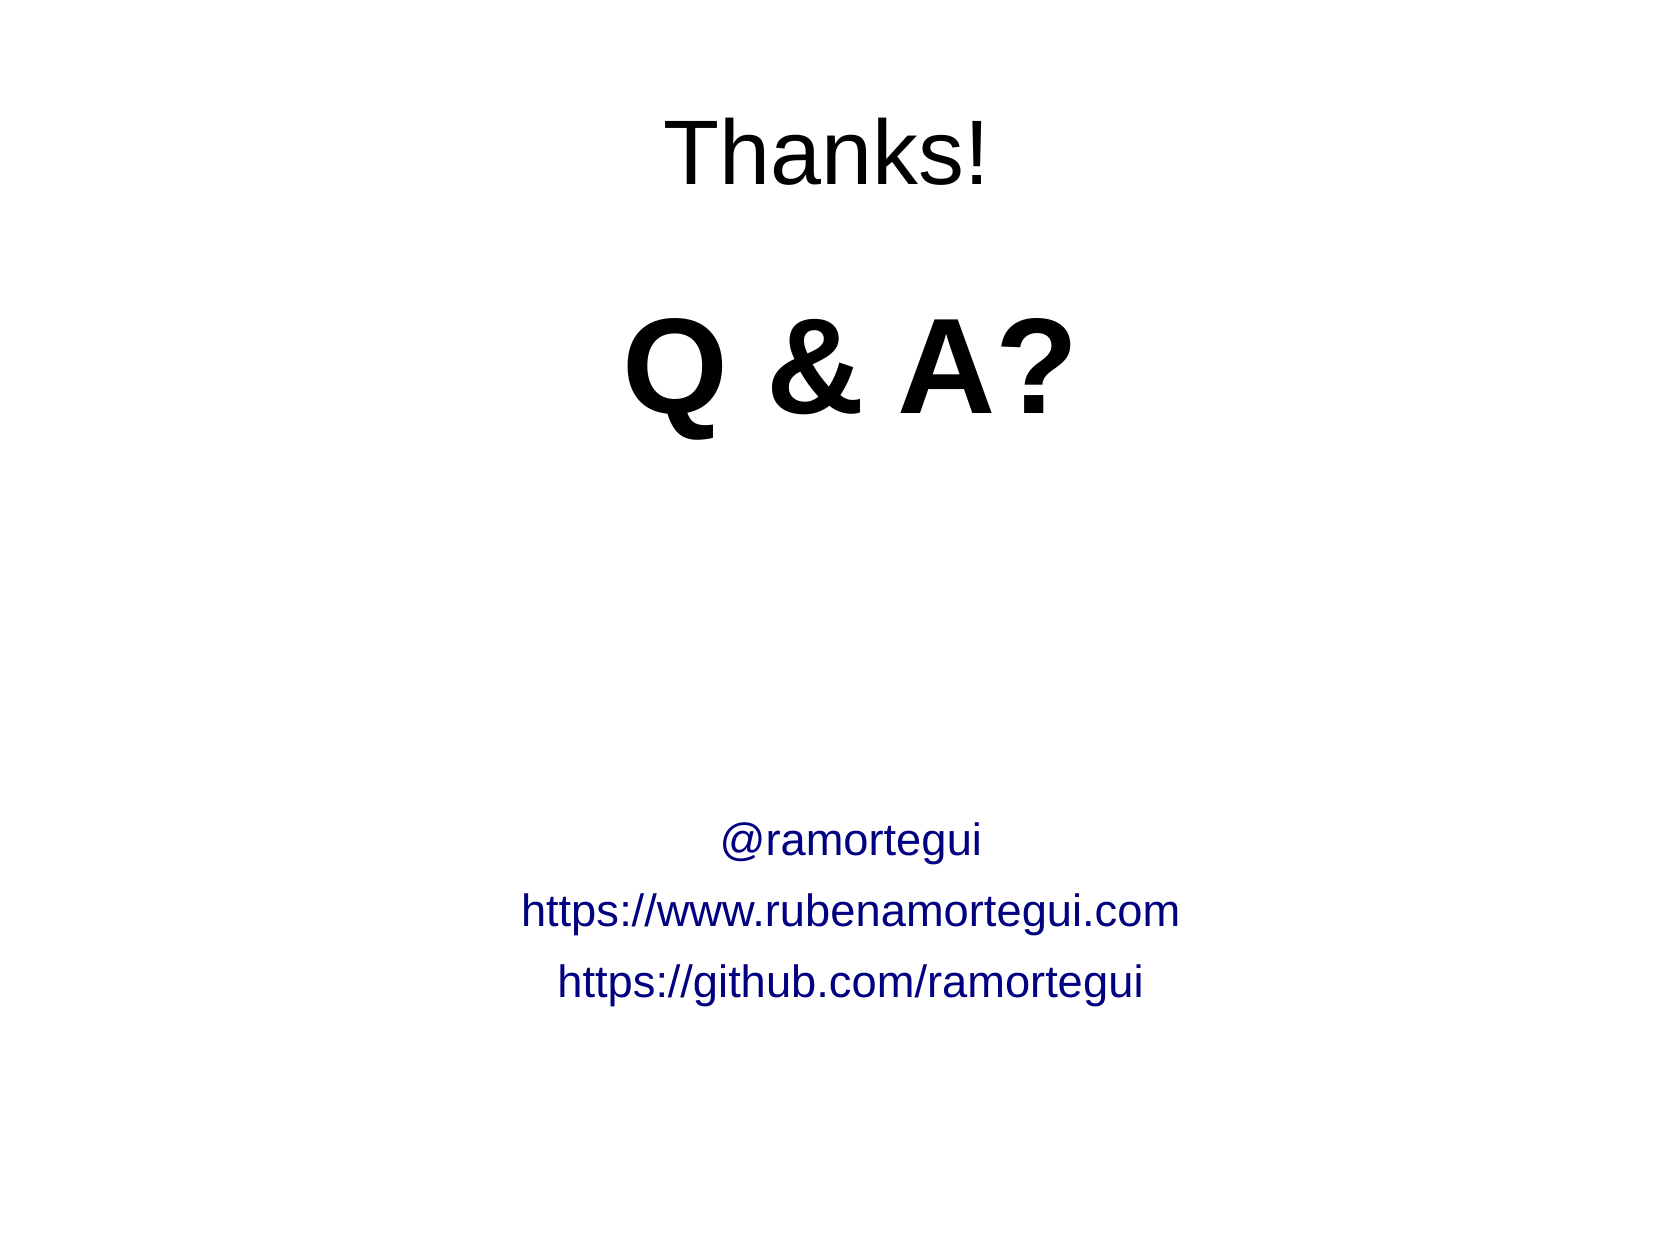

# Thanks!
Q & A?
@ramortegui
https://www.rubenamortegui.com
https://github.com/ramortegui